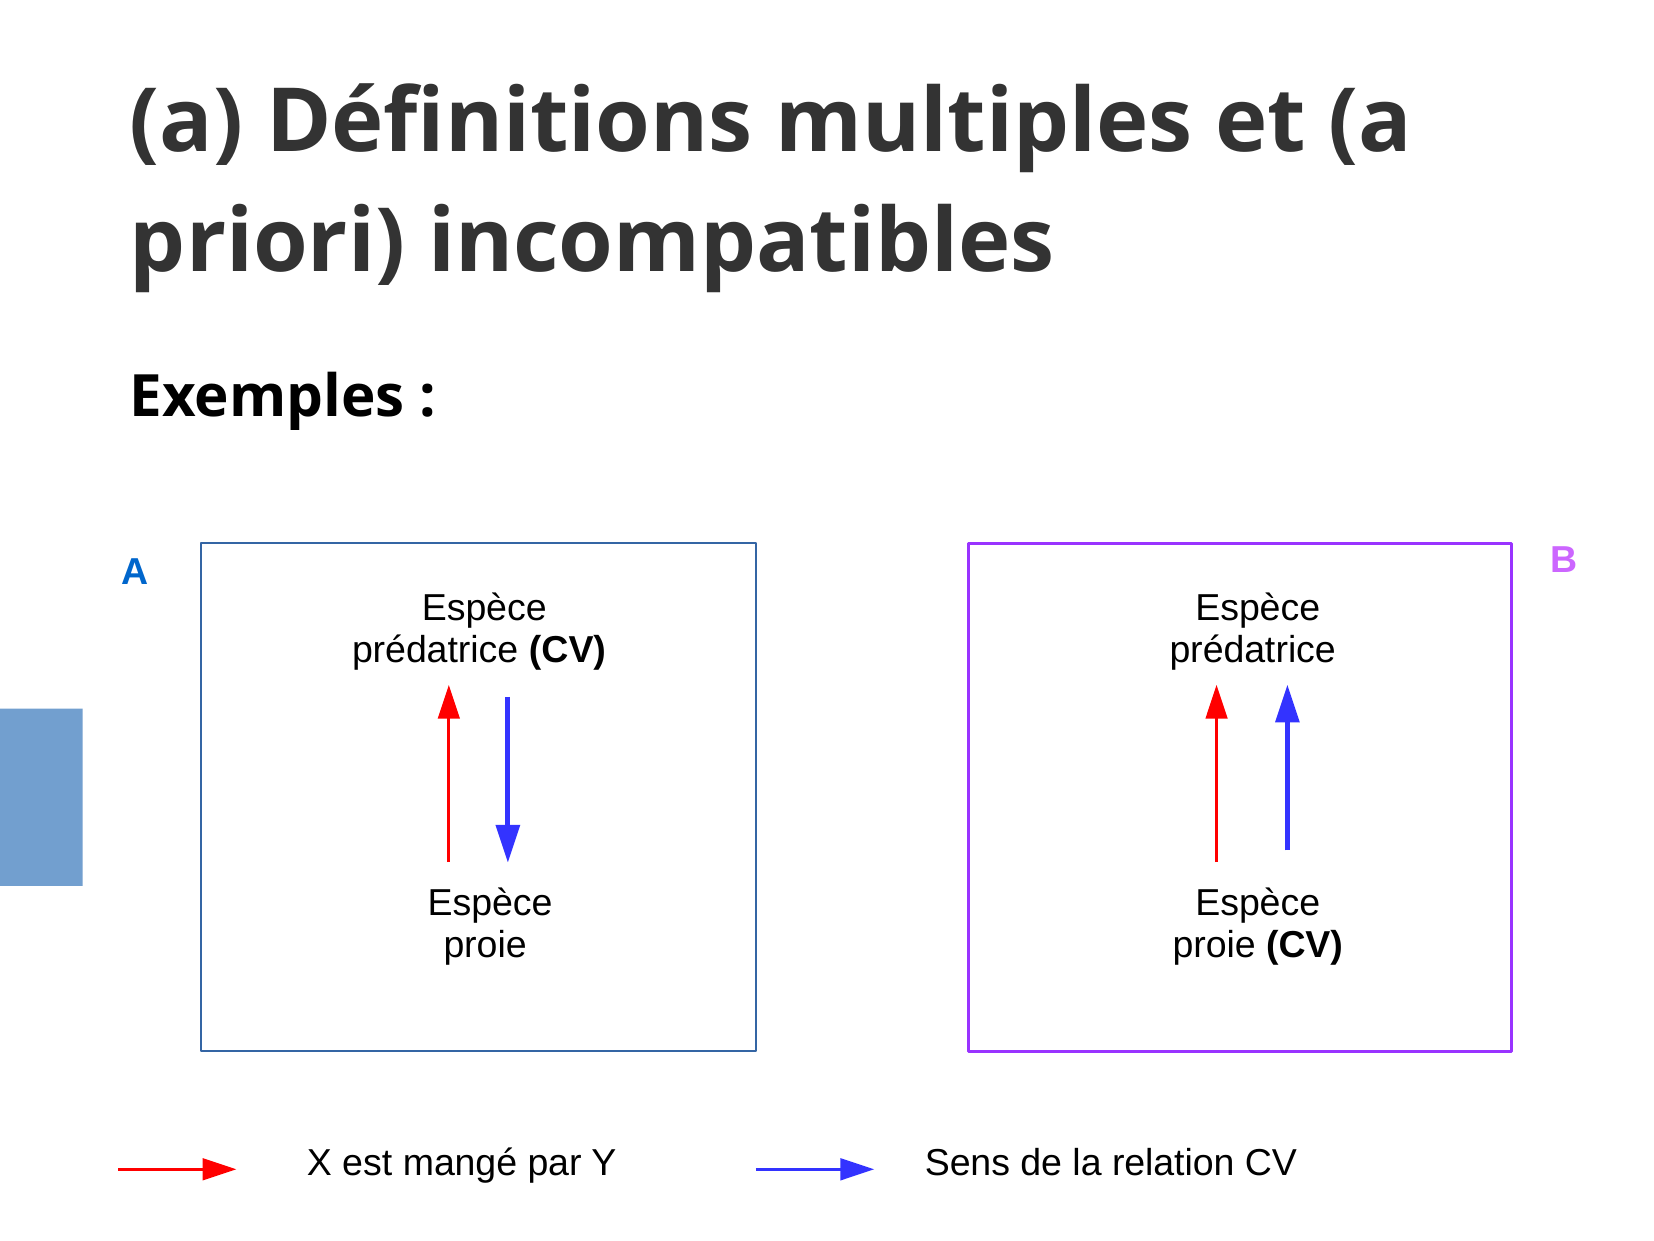

# (a) Définitions multiples et (a priori) incompatibles
Exemples :
B
A
Espèce prédatrice (CV)
Espèce prédatrice
Espèce proie
Espèce proie (CV)
X est mangé par Y
Sens de la relation CV